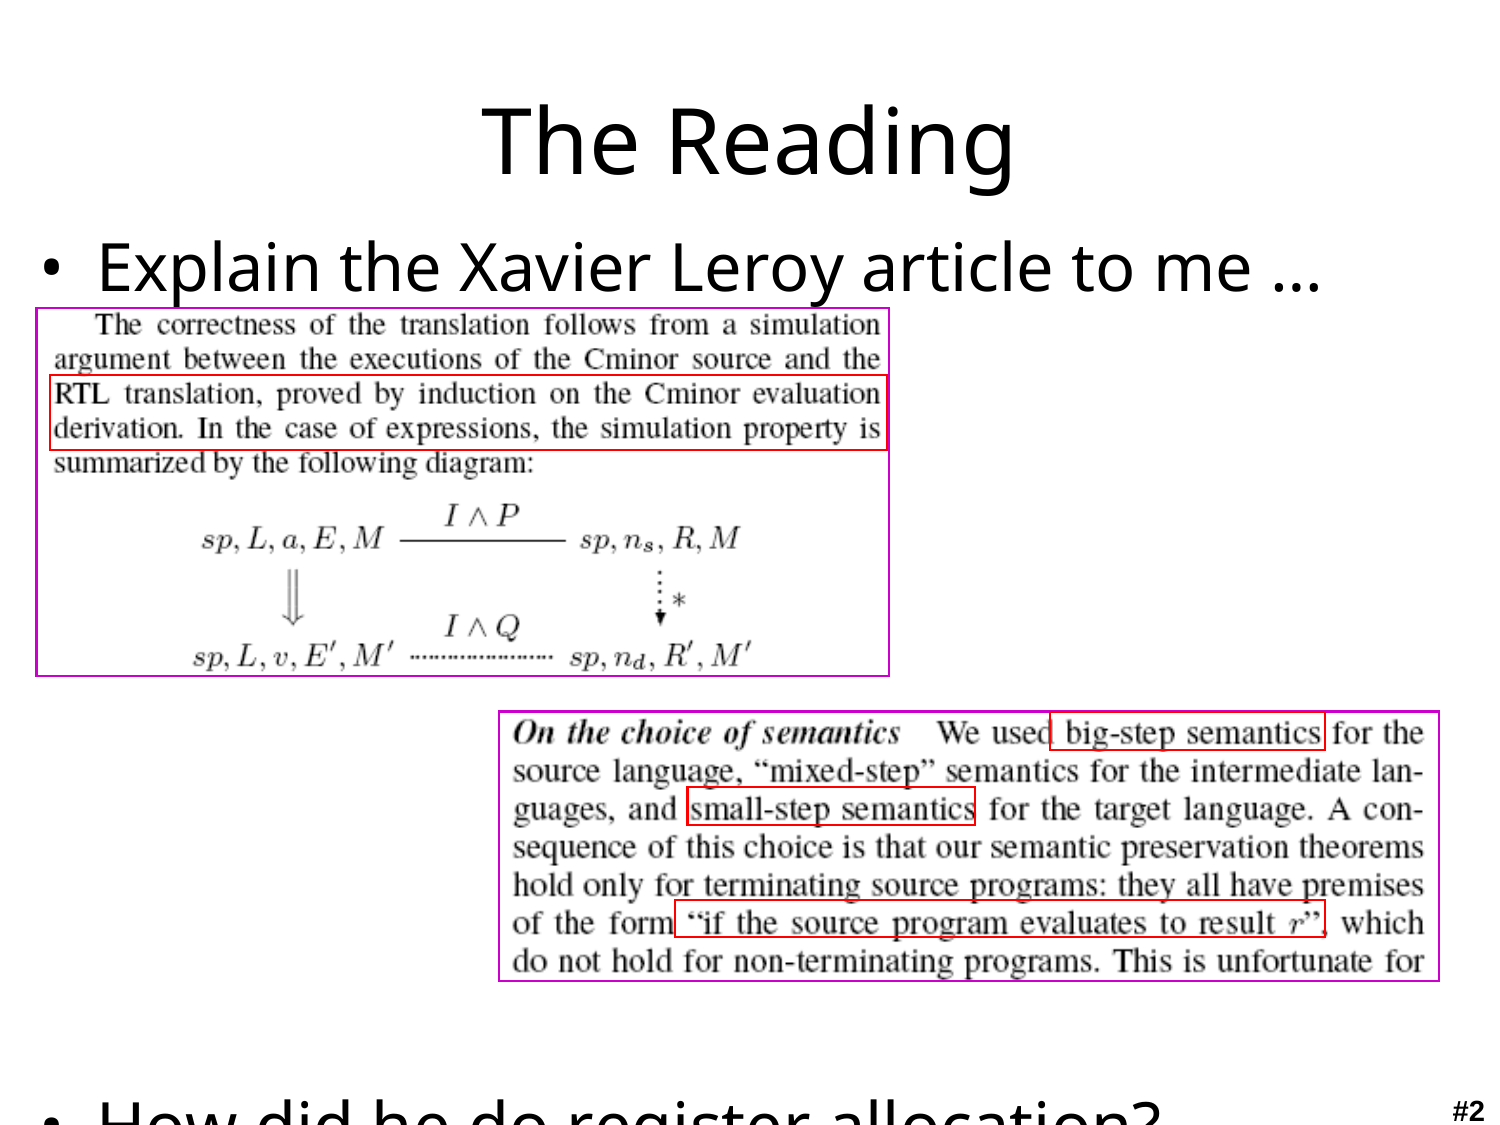

# The Reading
Explain the Xavier Leroy article to me …
How did he do register allocation?
2